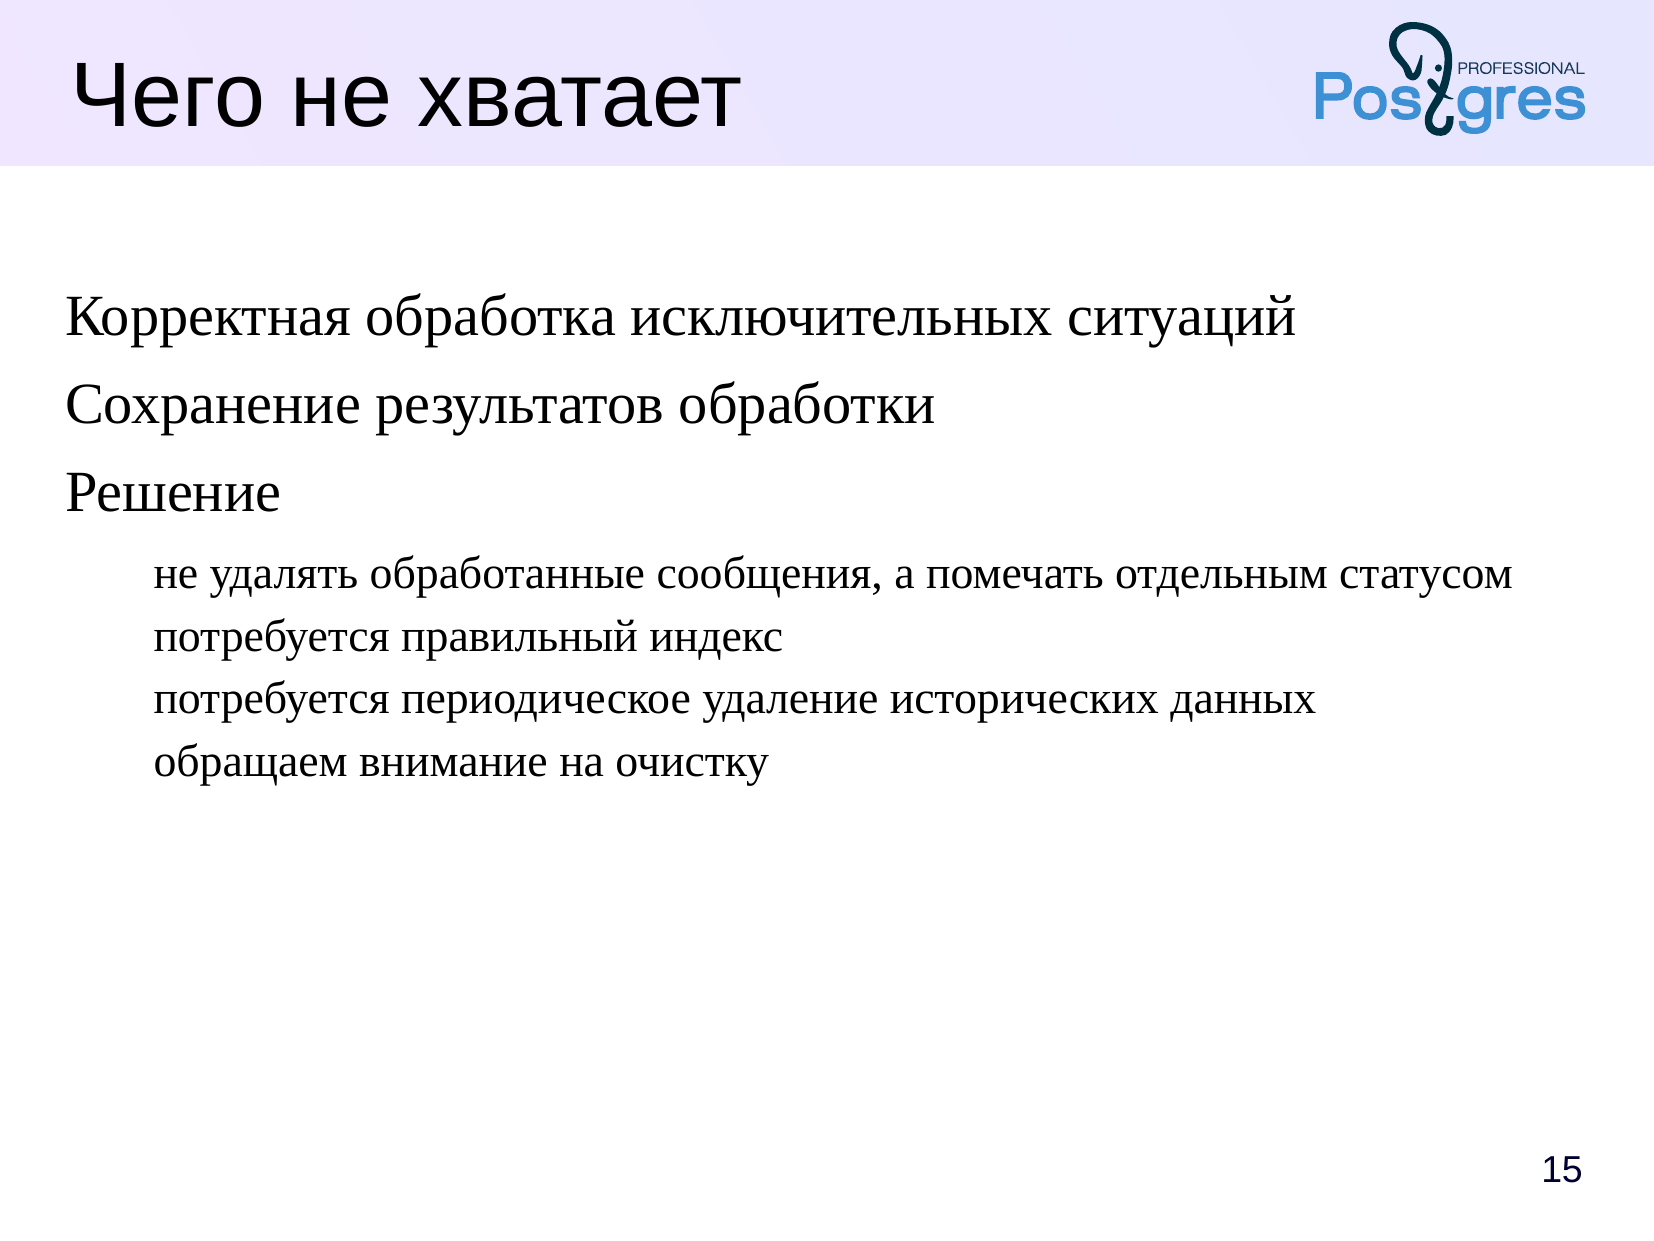

# Чего не хватает
Корректная обработка исключительных ситуаций
Сохранение результатов обработки
Решение
не удалять обработанные сообщения, а помечать отдельным статусом
потребуется правильный индекс
потребуется периодическое удаление исторических данных
обращаем внимание на очистку